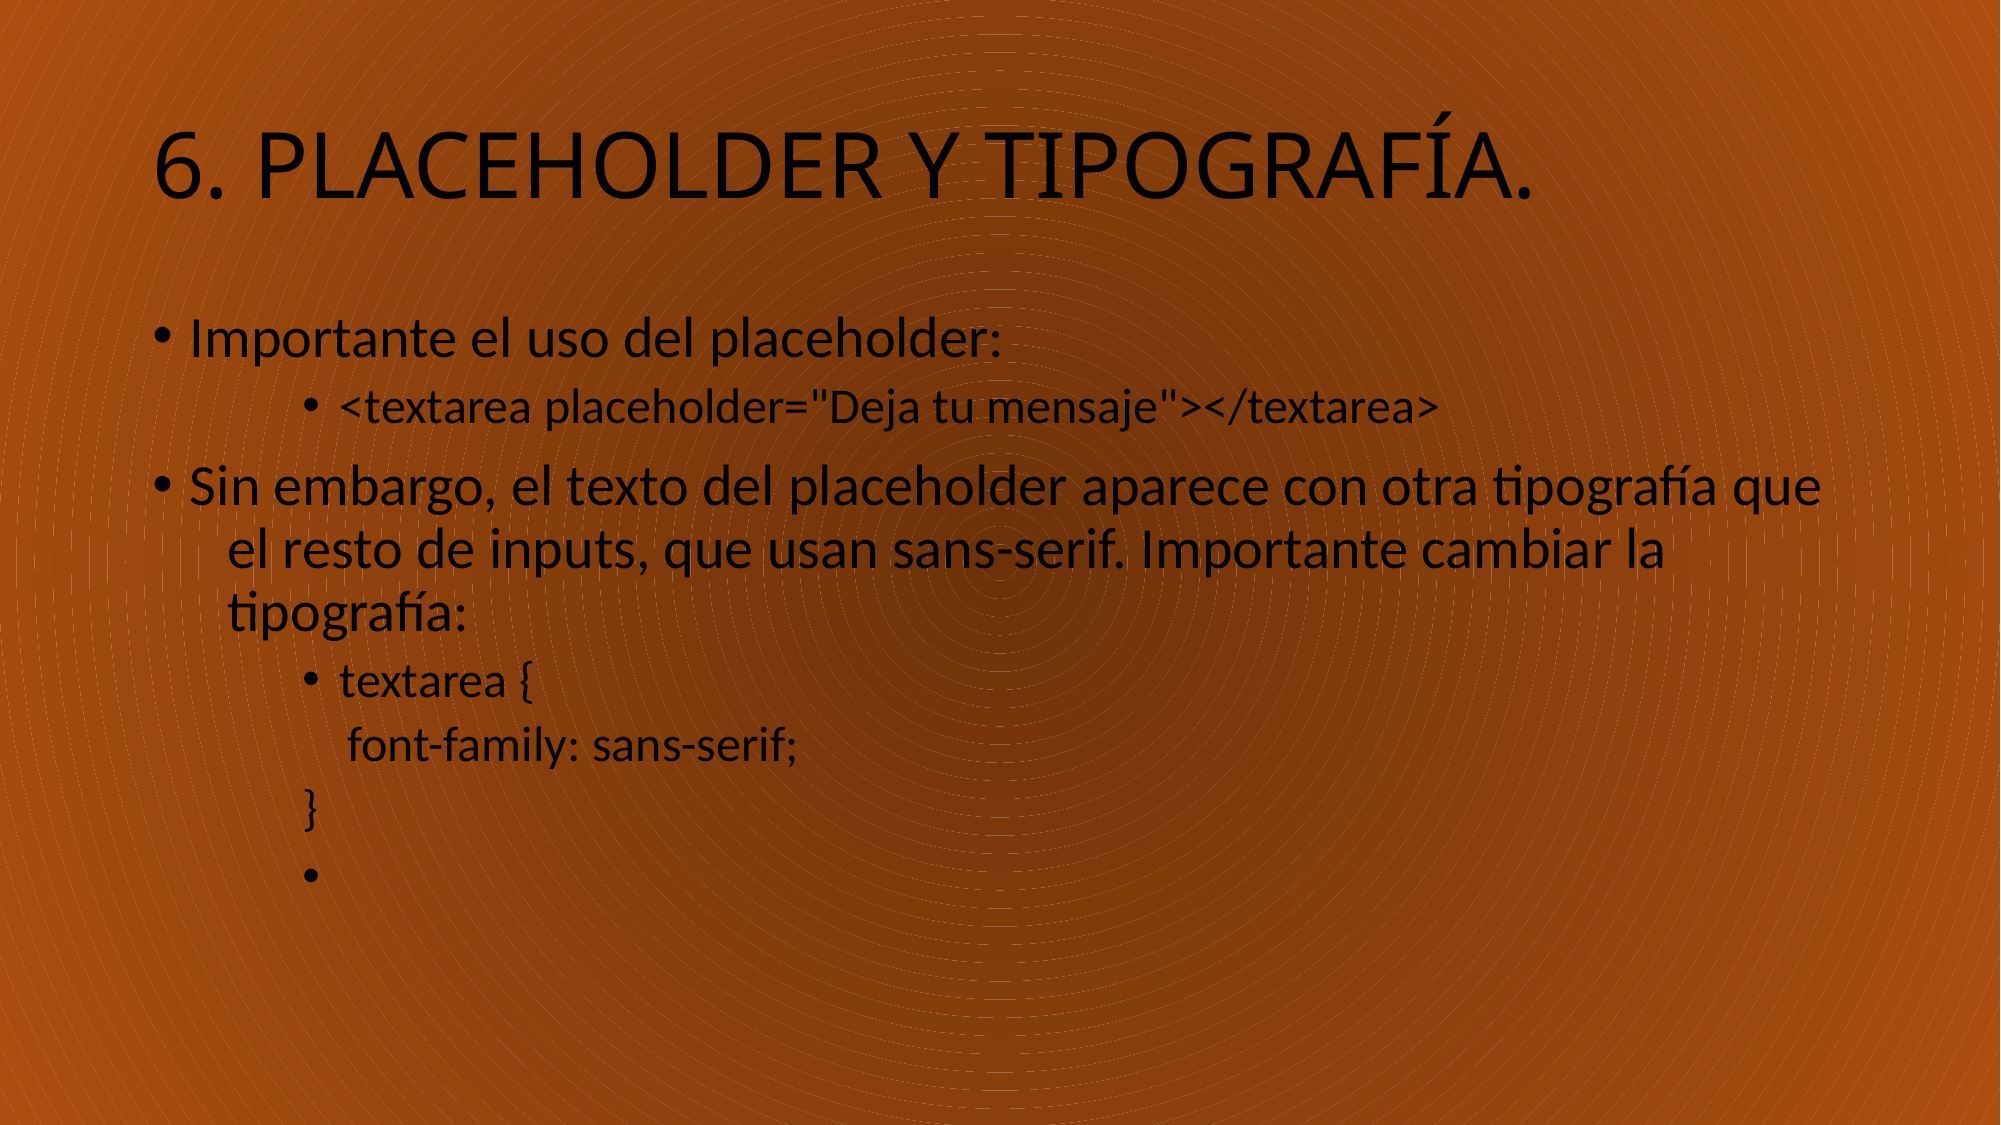

# 6. PLACEHOLDER Y TIPOGRAFÍA.
Importante el uso del placeholder:
<textarea placeholder="Deja tu mensaje"></textarea>
Sin embargo, el texto del placeholder aparece con otra tipografía que el resto de inputs, que usan sans-serif. Importante cambiar la tipografía:
textarea {
 font-family: sans-serif;
}